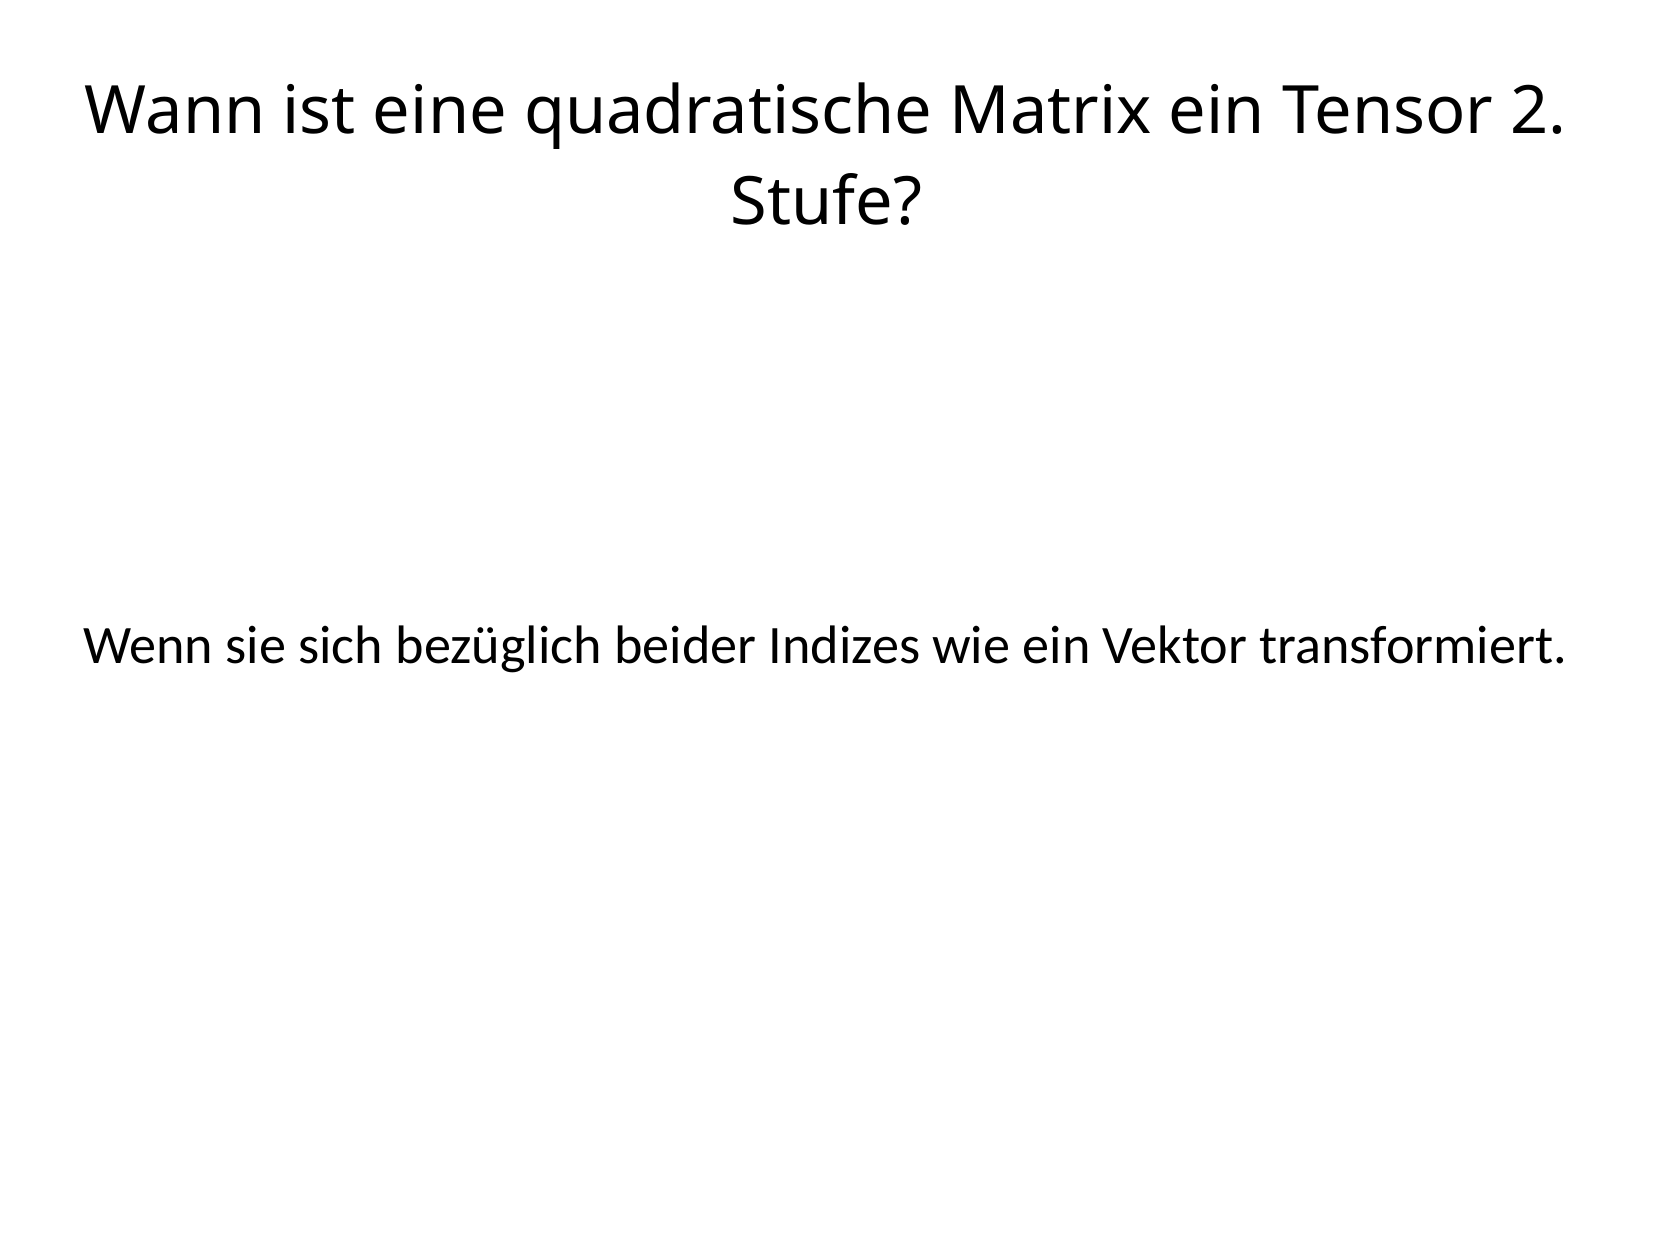

# Wann ist eine quadratische Matrix ein Tensor 2. Stufe?
Wenn sie sich bezüglich beider Indizes wie ein Vektor transformiert.